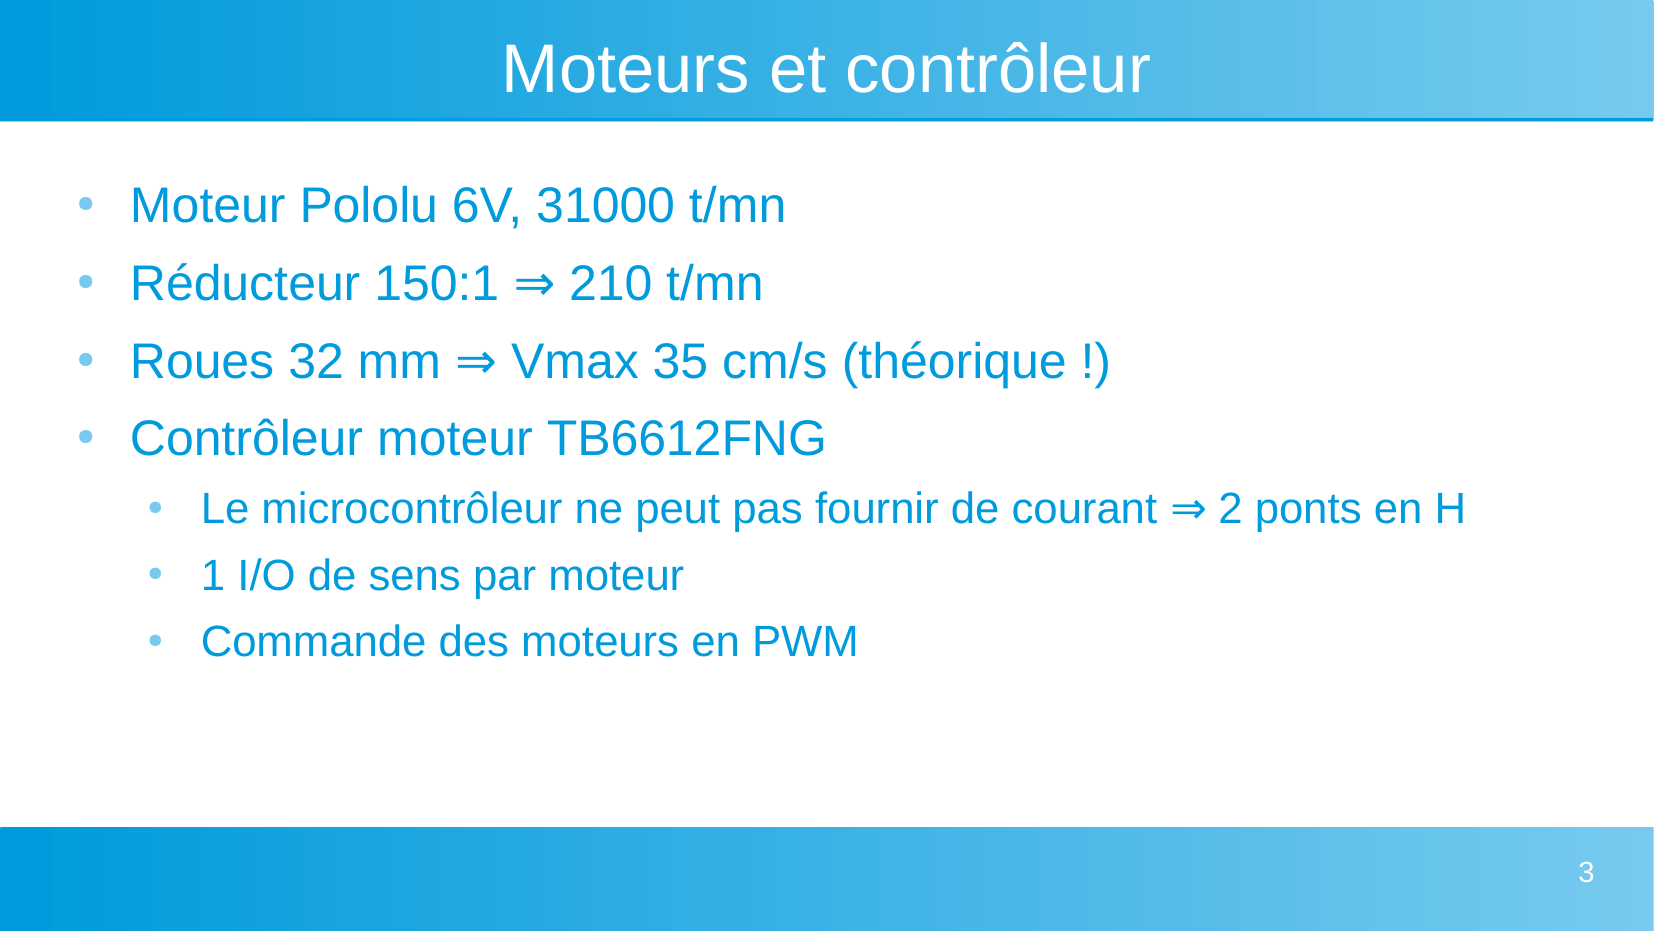

# Moteurs et contrôleur
Moteur Pololu 6V, 31000 t/mn
Réducteur 150:1 ⇒ 210 t/mn
Roues 32 mm ⇒ Vmax 35 cm/s (théorique !)
Contrôleur moteur TB6612FNG
Le microcontrôleur ne peut pas fournir de courant ⇒ 2 ponts en H
1 I/O de sens par moteur
Commande des moteurs en PWM
3